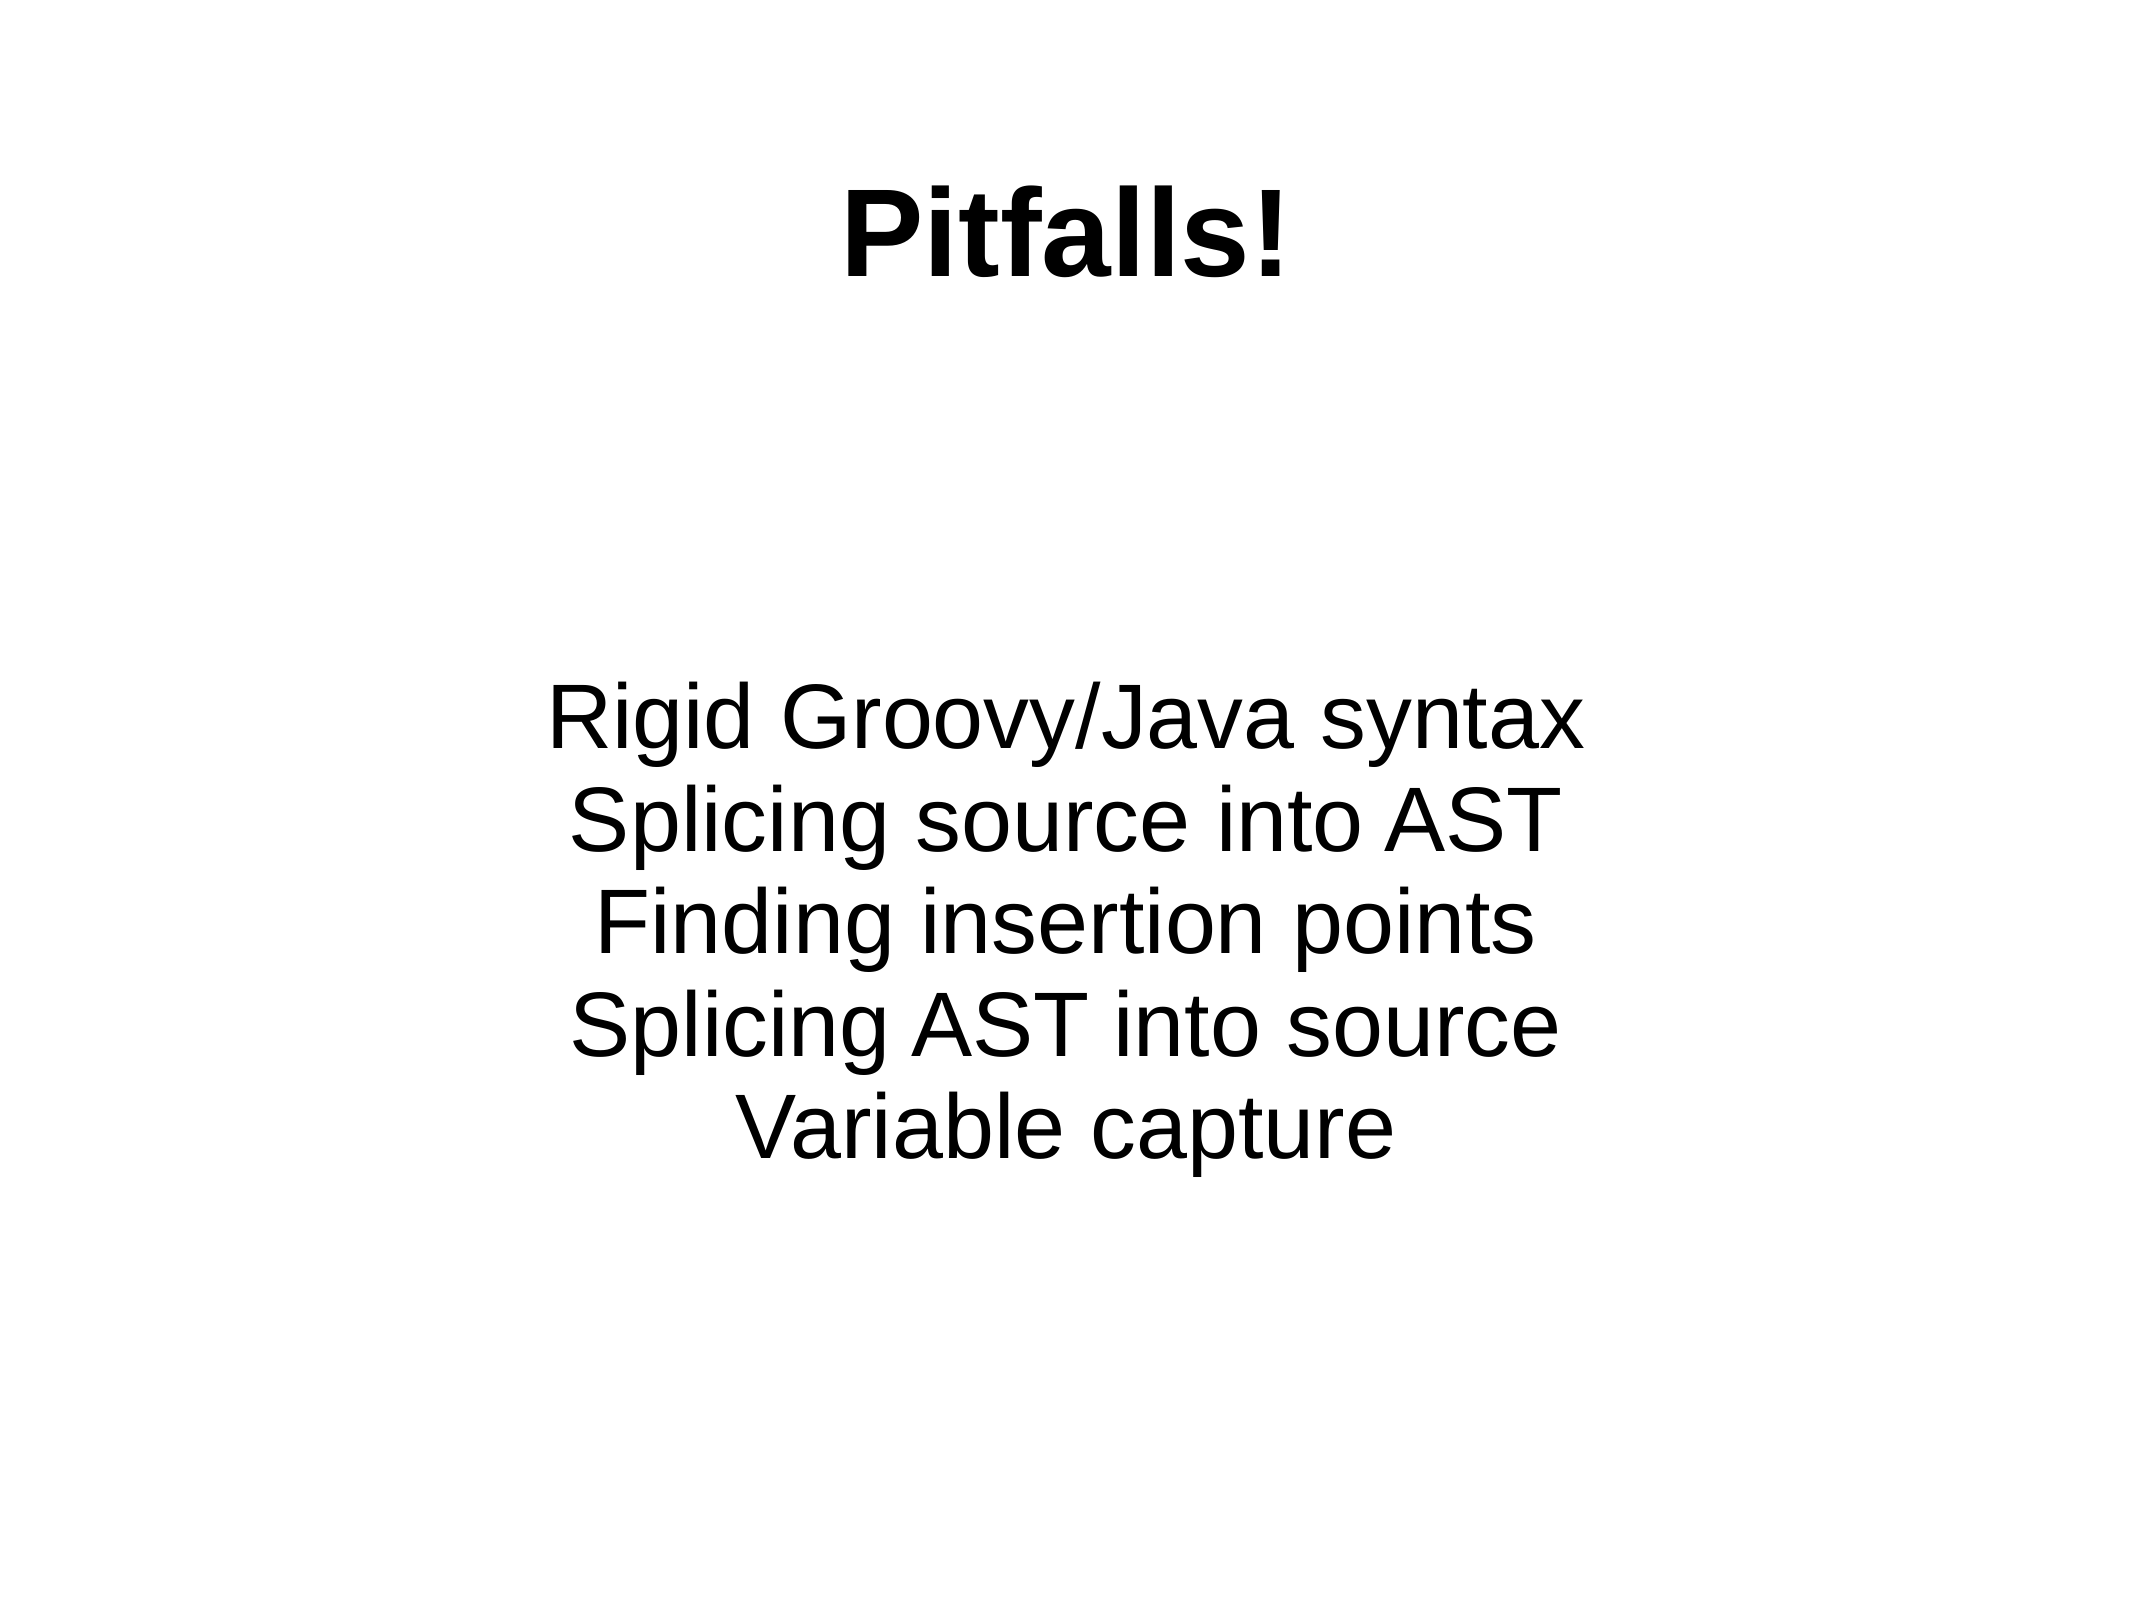

# Pitfalls!
Rigid Groovy/Java syntax
Splicing source into AST
Finding insertion points
Splicing AST into source
Variable capture